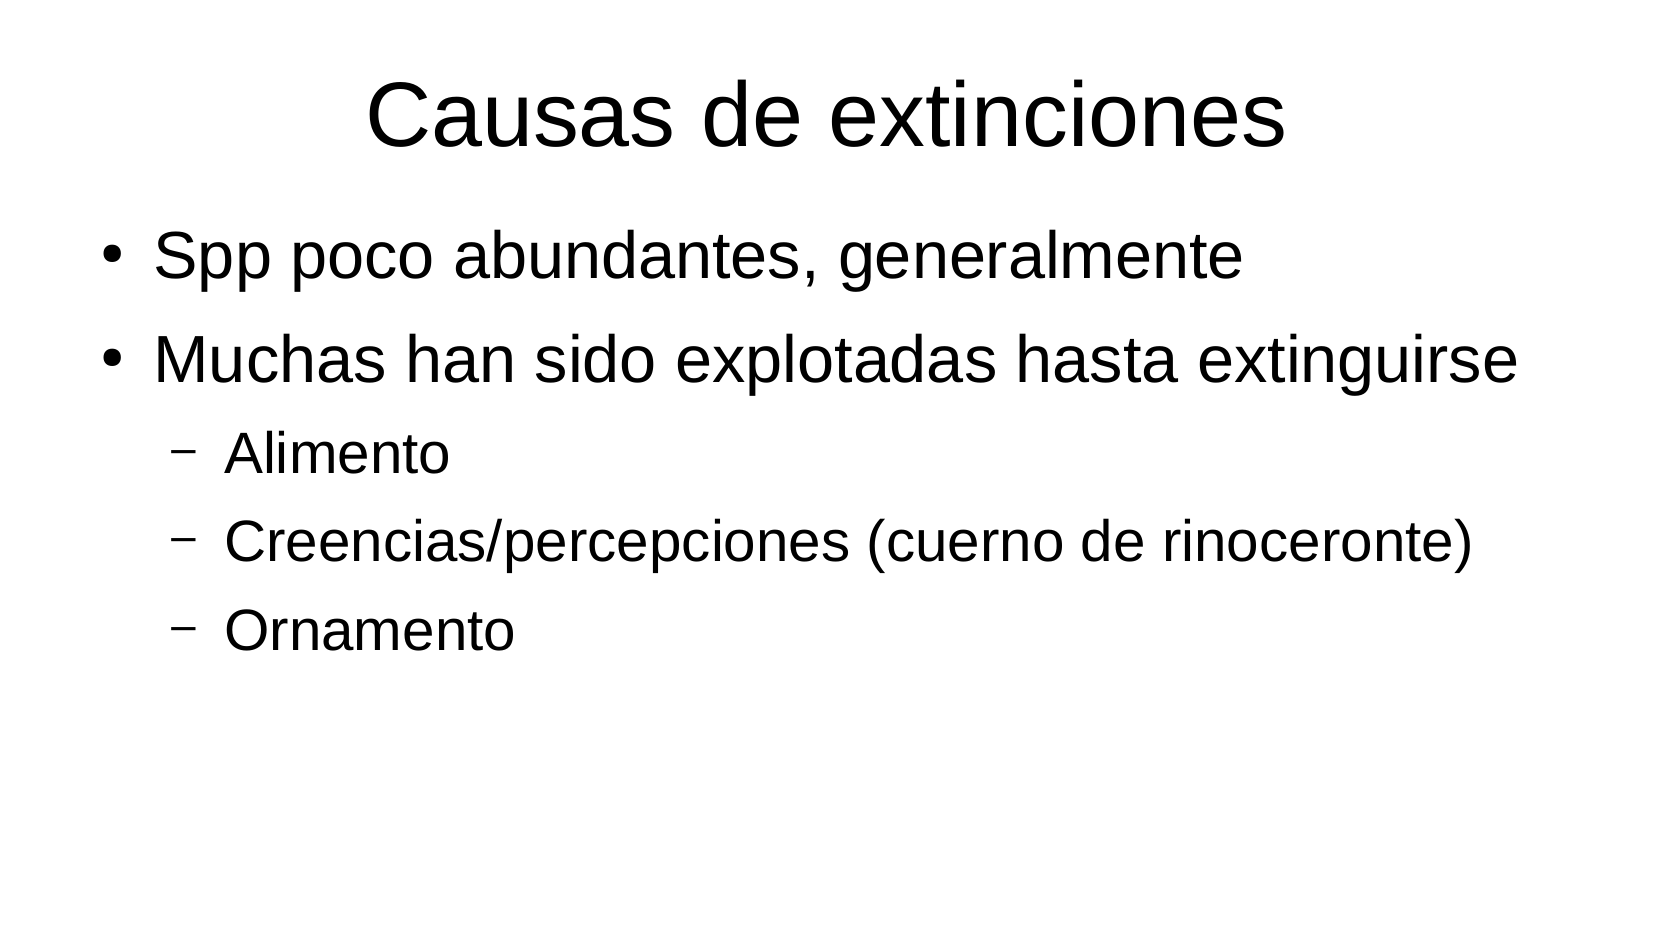

# Causas de extinciones
Spp poco abundantes, generalmente
Muchas han sido explotadas hasta extinguirse
Alimento
Creencias/percepciones (cuerno de rinoceronte)
Ornamento